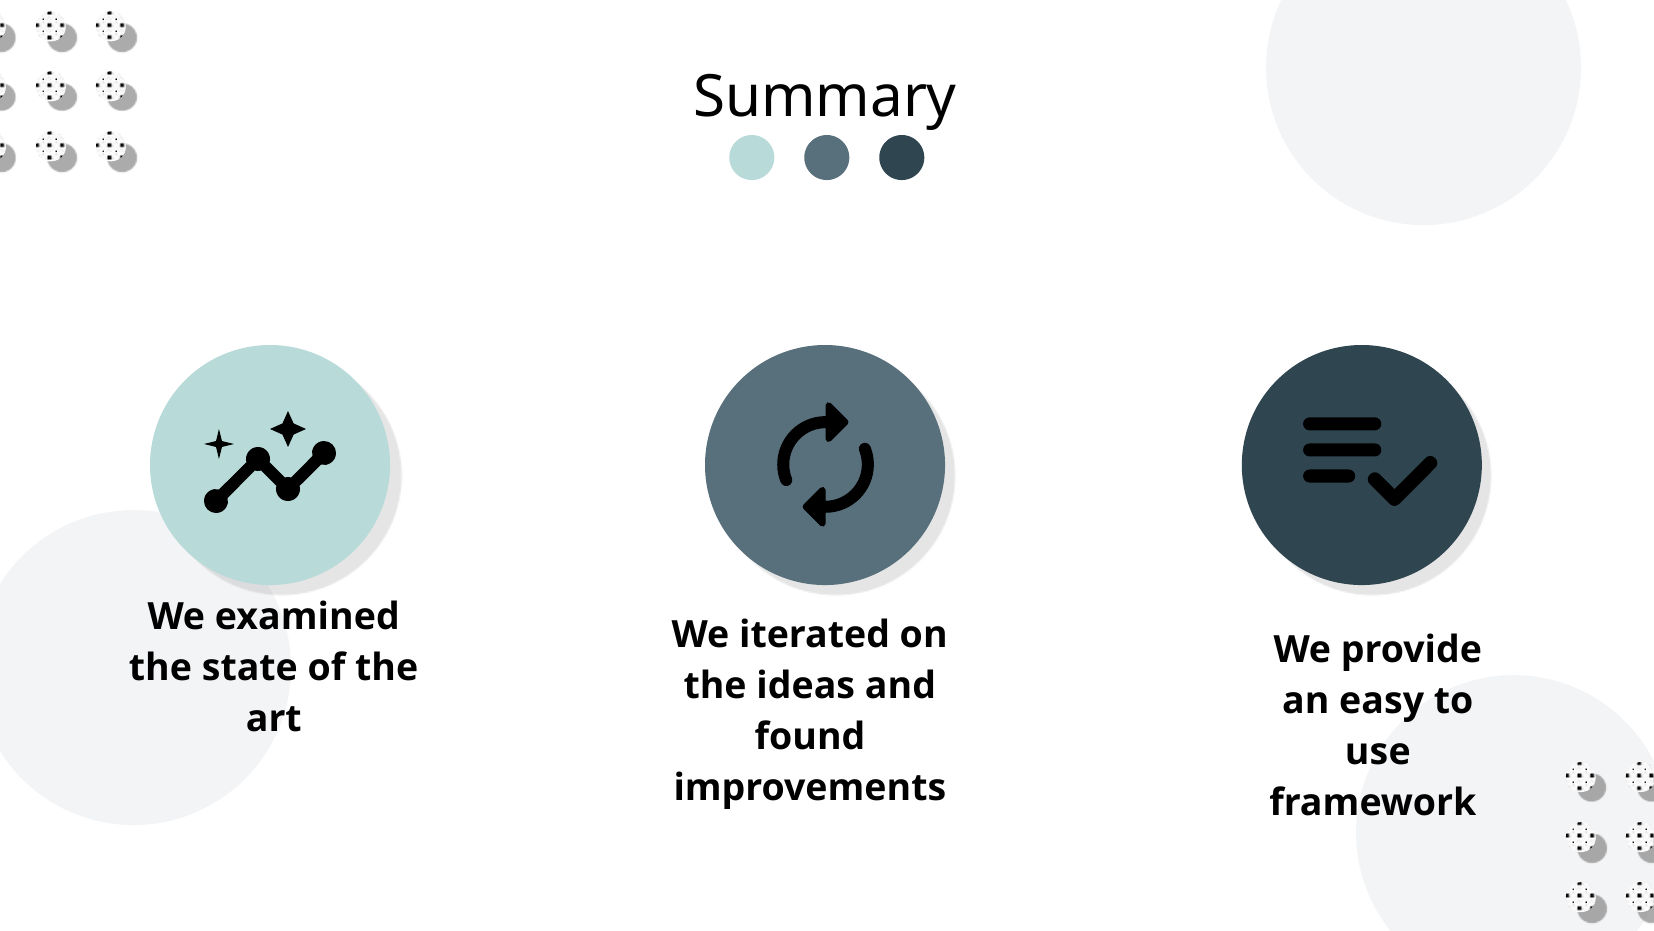

Summary
We examined the state of the art
We iterated on the ideas and found improvements
We provide an easy to use framework